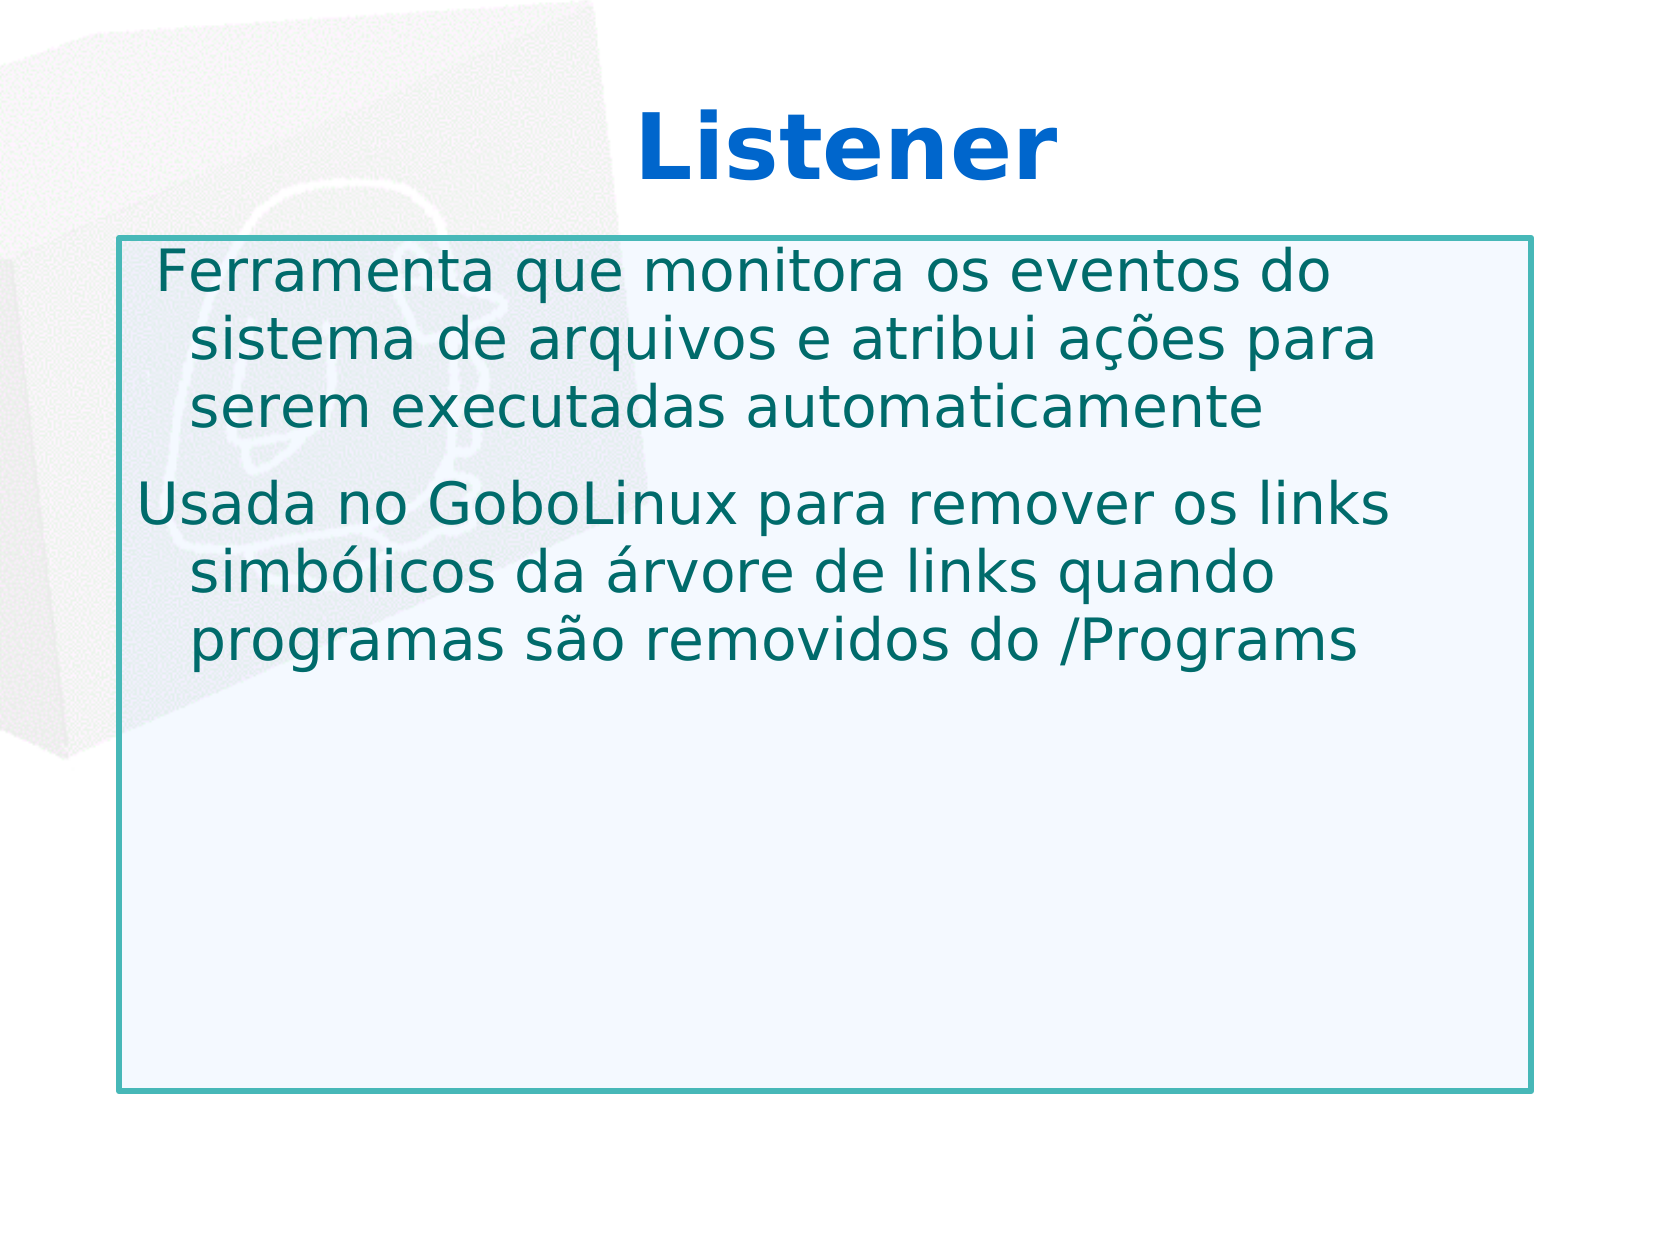

# Listener
 Ferramenta que monitora os eventos do sistema de arquivos e atribui ações para serem executadas automaticamente
Usada no GoboLinux para remover os links simbólicos da árvore de links quando programas são removidos do /Programs